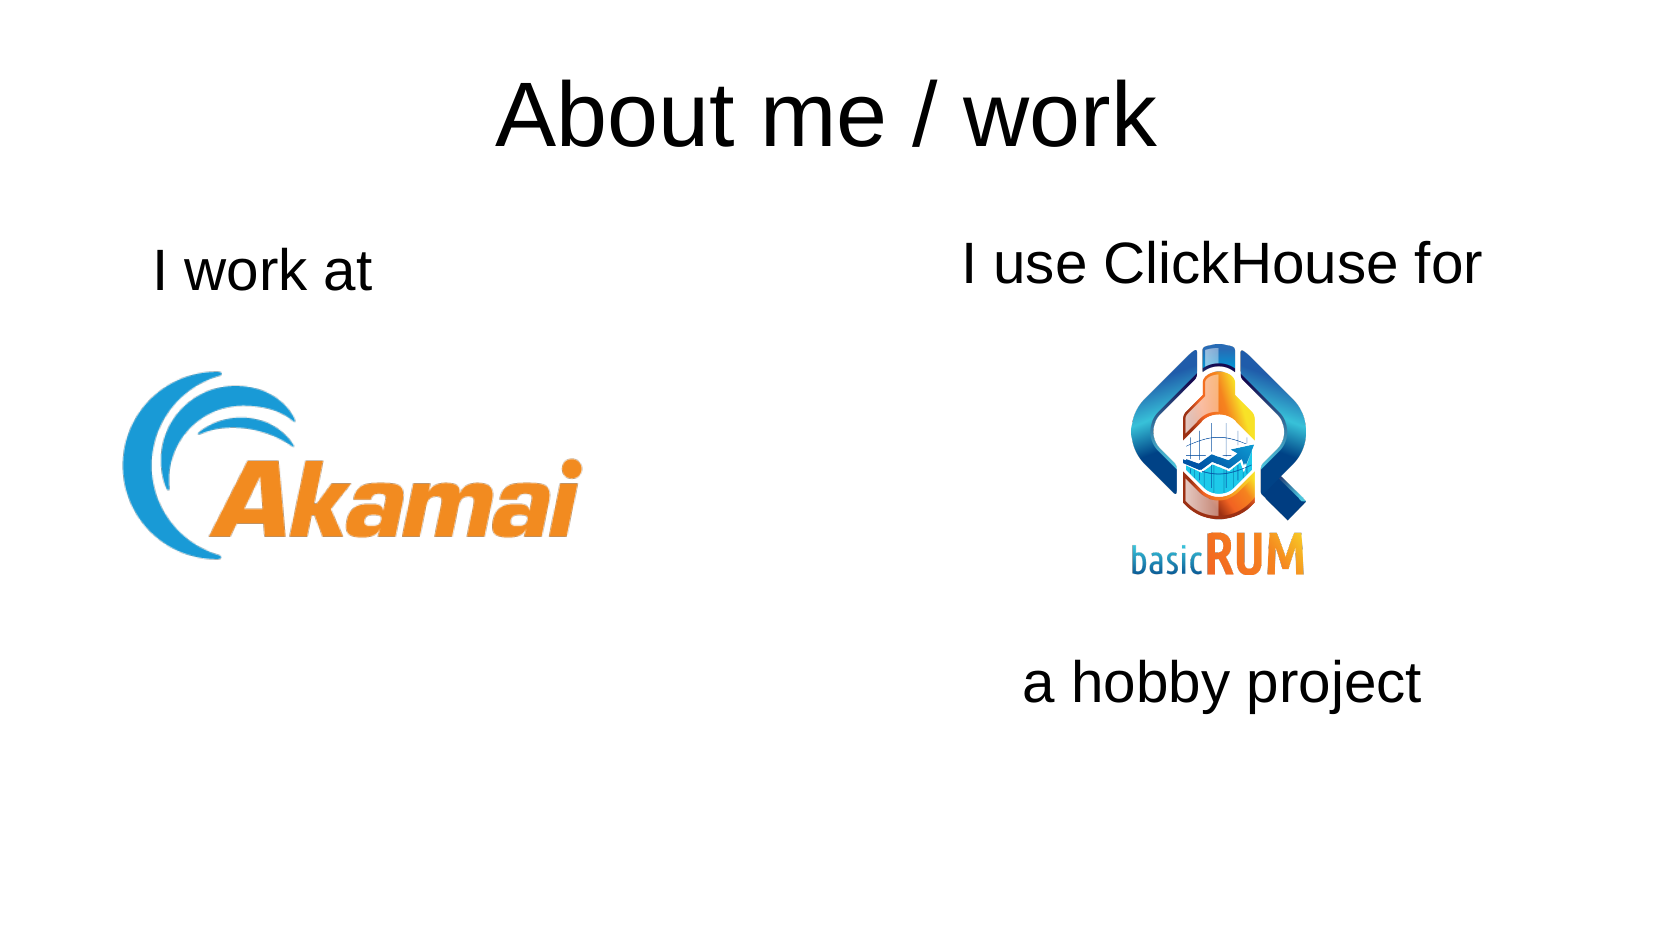

# About me / work
I use ClickHouse for
I work at
 a hobby project